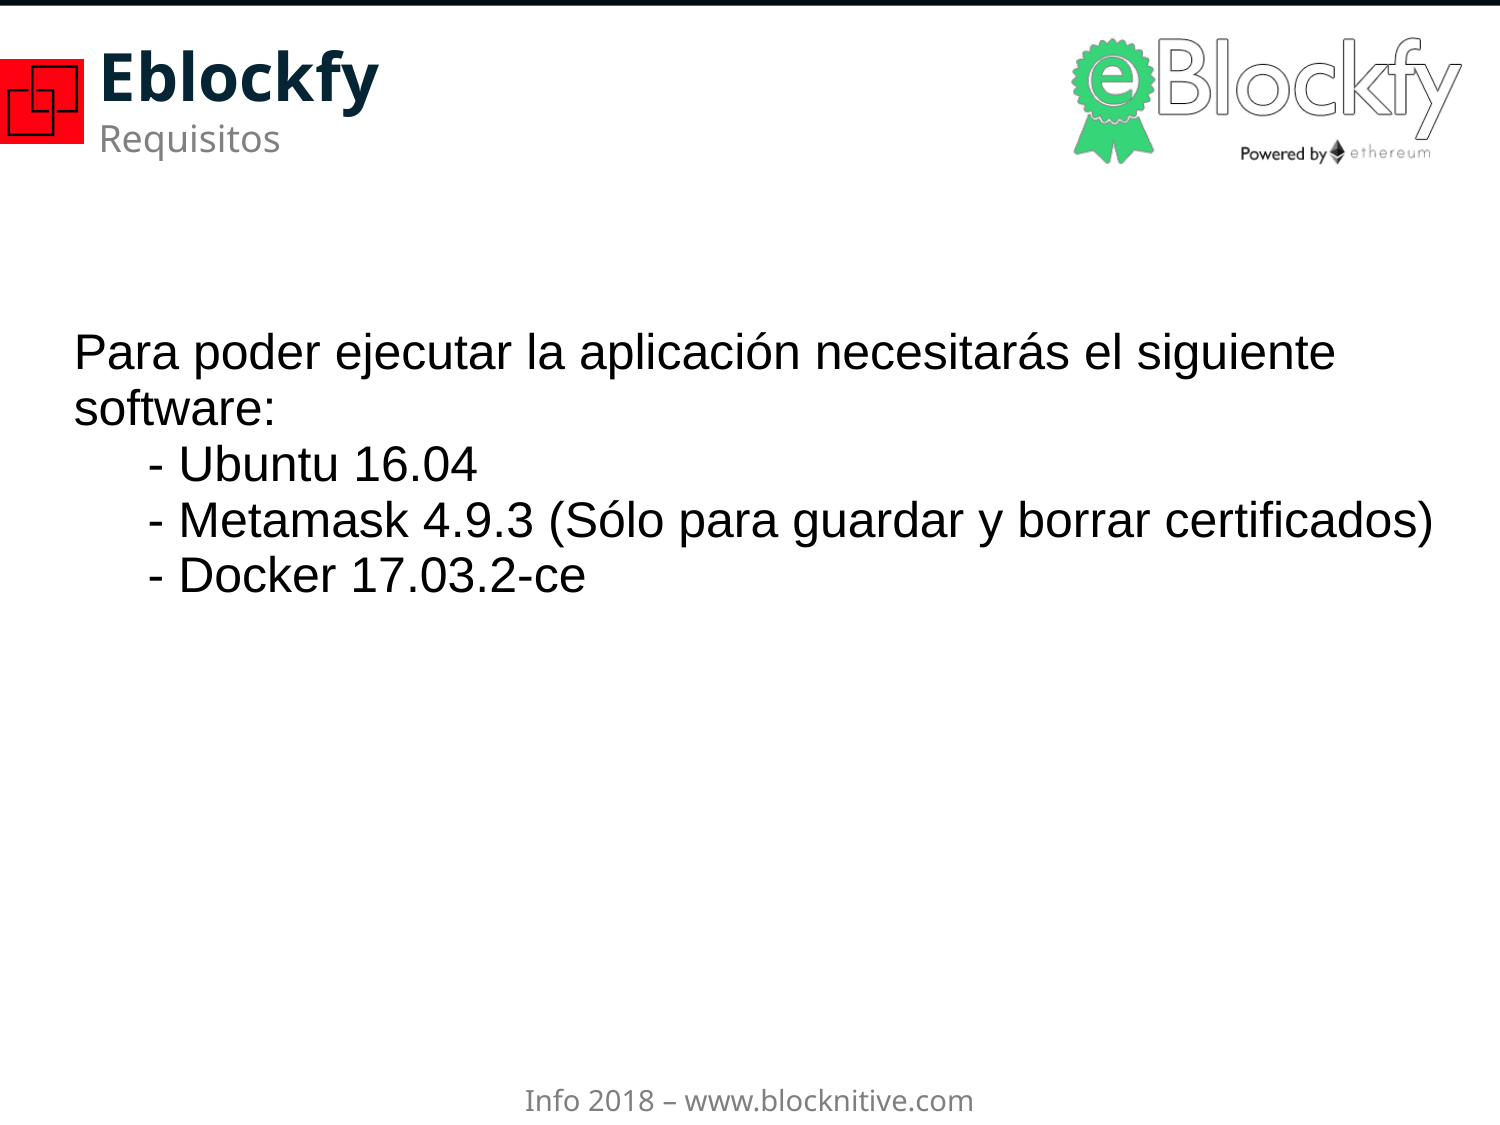

Eblockfy
Requisitos
Para poder ejecutar la aplicación necesitarás el siguiente software:
	- Ubuntu 16.04
	- Metamask 4.9.3 (Sólo para guardar y borrar certificados)
	- Docker 17.03.2-ce